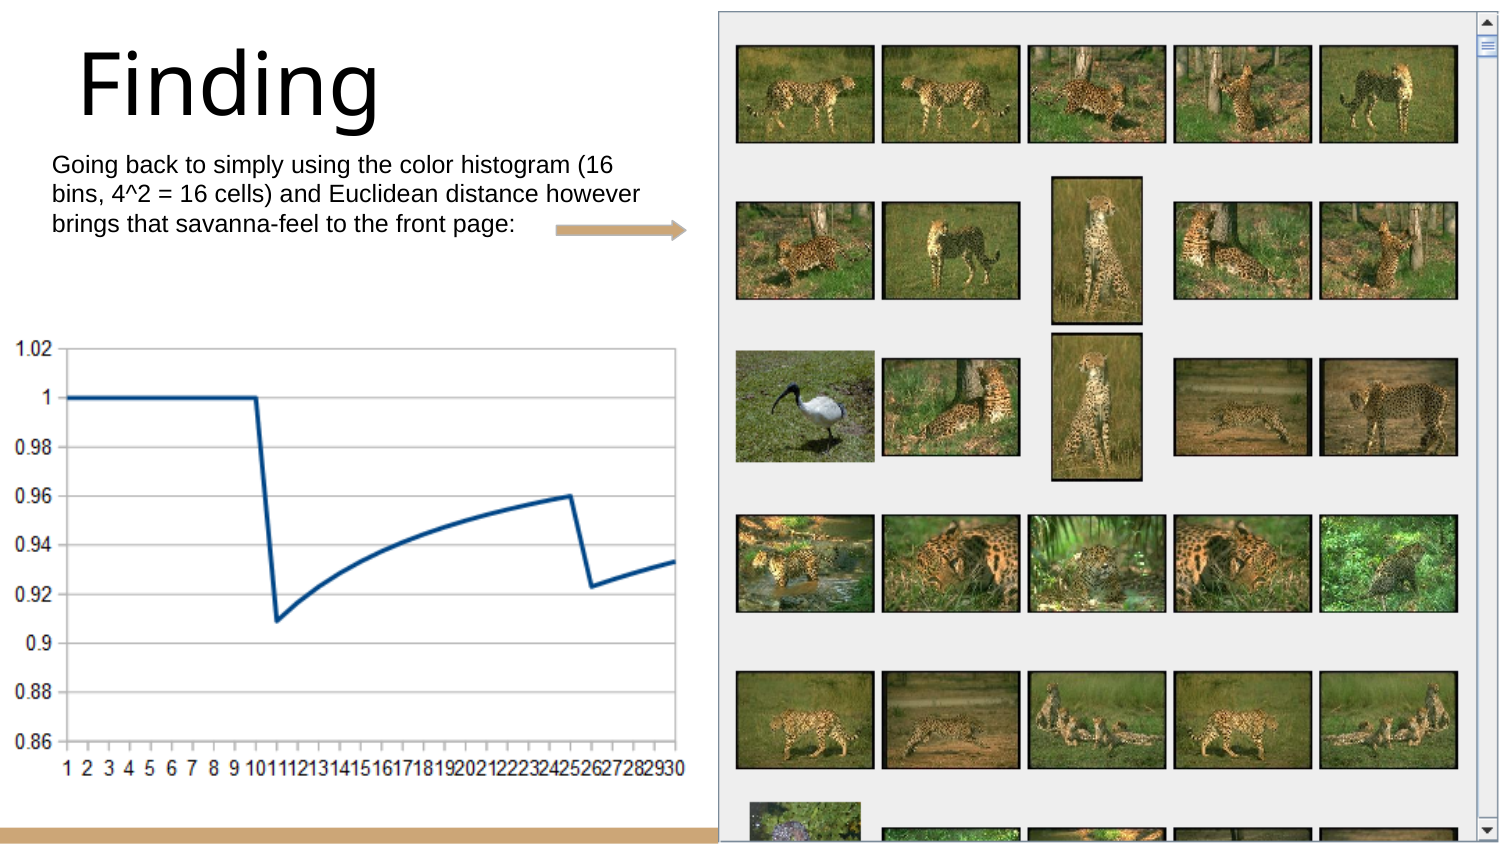

# Finding
Going back to simply using the color histogram (16 bins, 4^2 = 16 cells) and Euclidean distance however brings that savanna-feel to the front page: